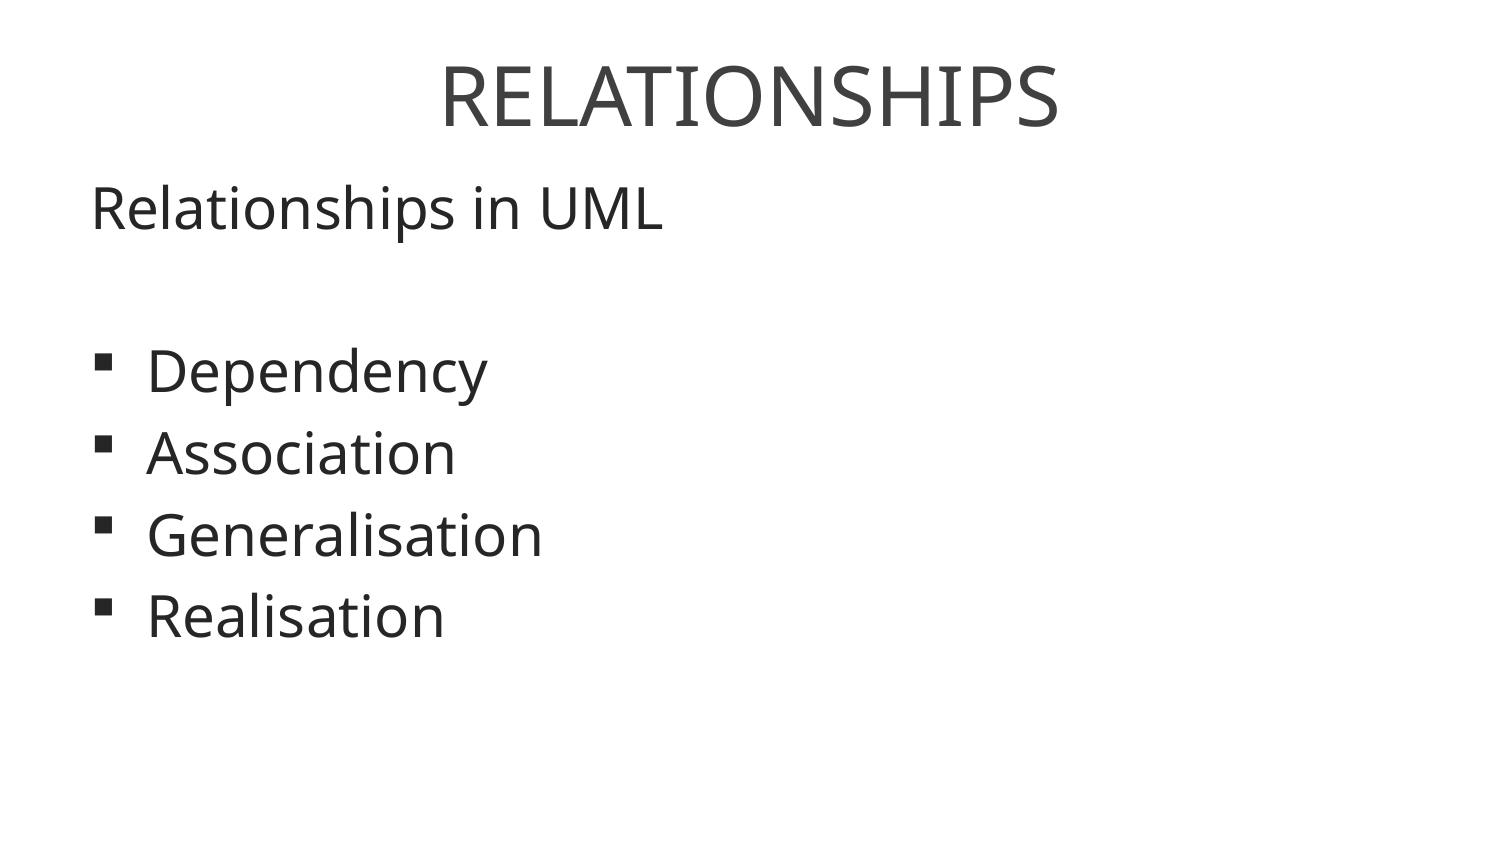

# Relationships
Relationships in UML
Dependency
Association
Generalisation
Realisation